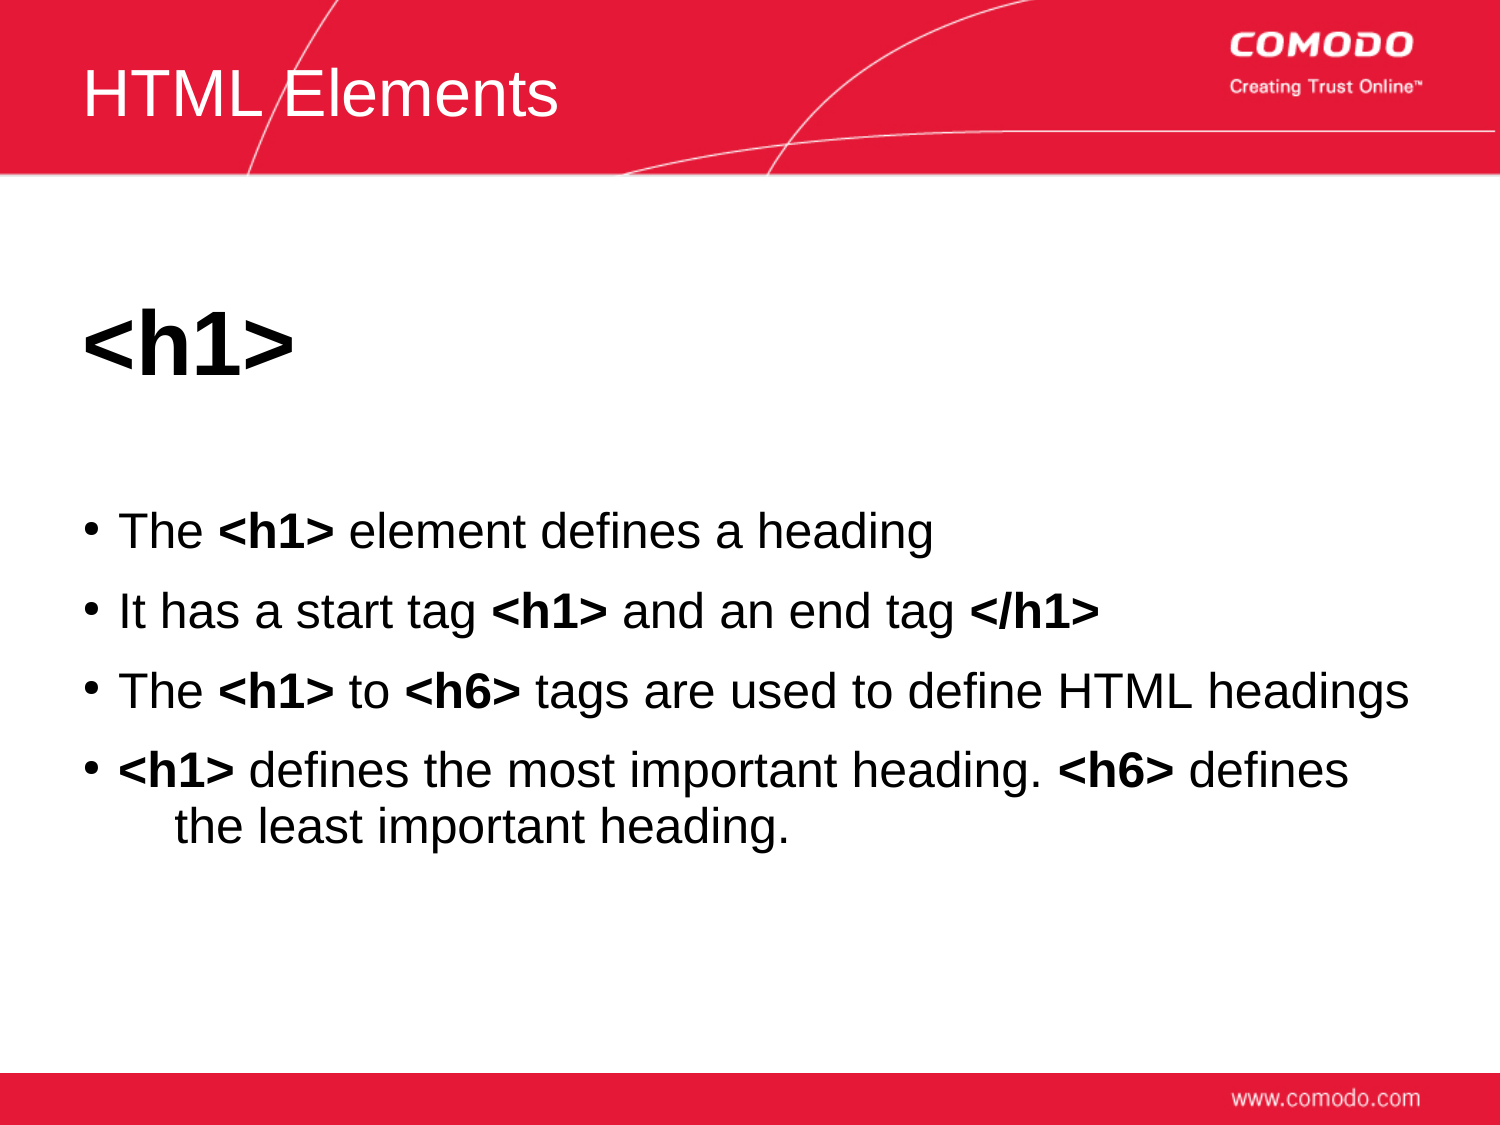

# HTML Elements
<h1>
The <h1> element defines a heading
It has a start tag <h1> and an end tag </h1>
The <h1> to <h6> tags are used to define HTML headings
<h1> defines the most important heading. <h6> defines the least important heading.